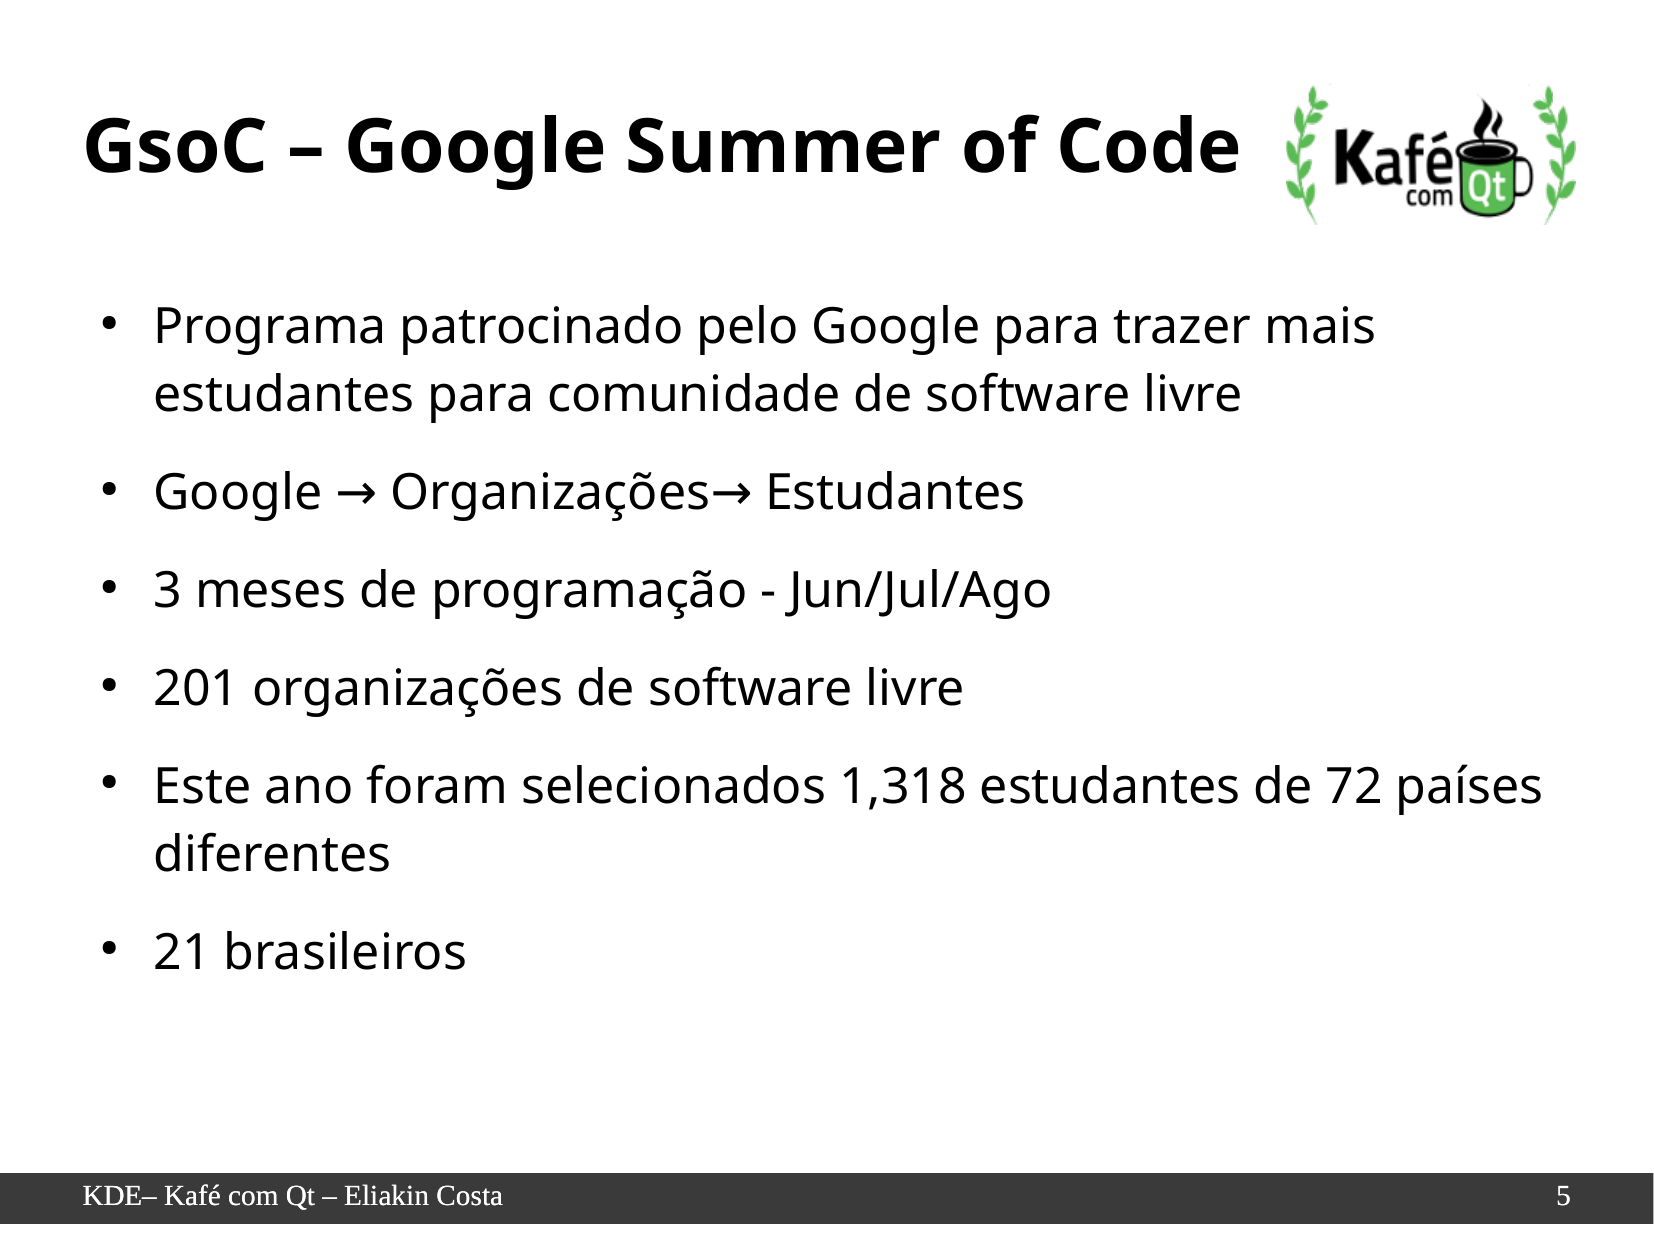

# GsoC – Google Summer of Code
Programa patrocinado pelo Google para trazer mais estudantes para comunidade de software livre
Google → Organizações→ Estudantes
3 meses de programação - Jun/Jul/Ago
201 organizações de software livre
Este ano foram selecionados 1,318 estudantes de 72 países diferentes
21 brasileiros